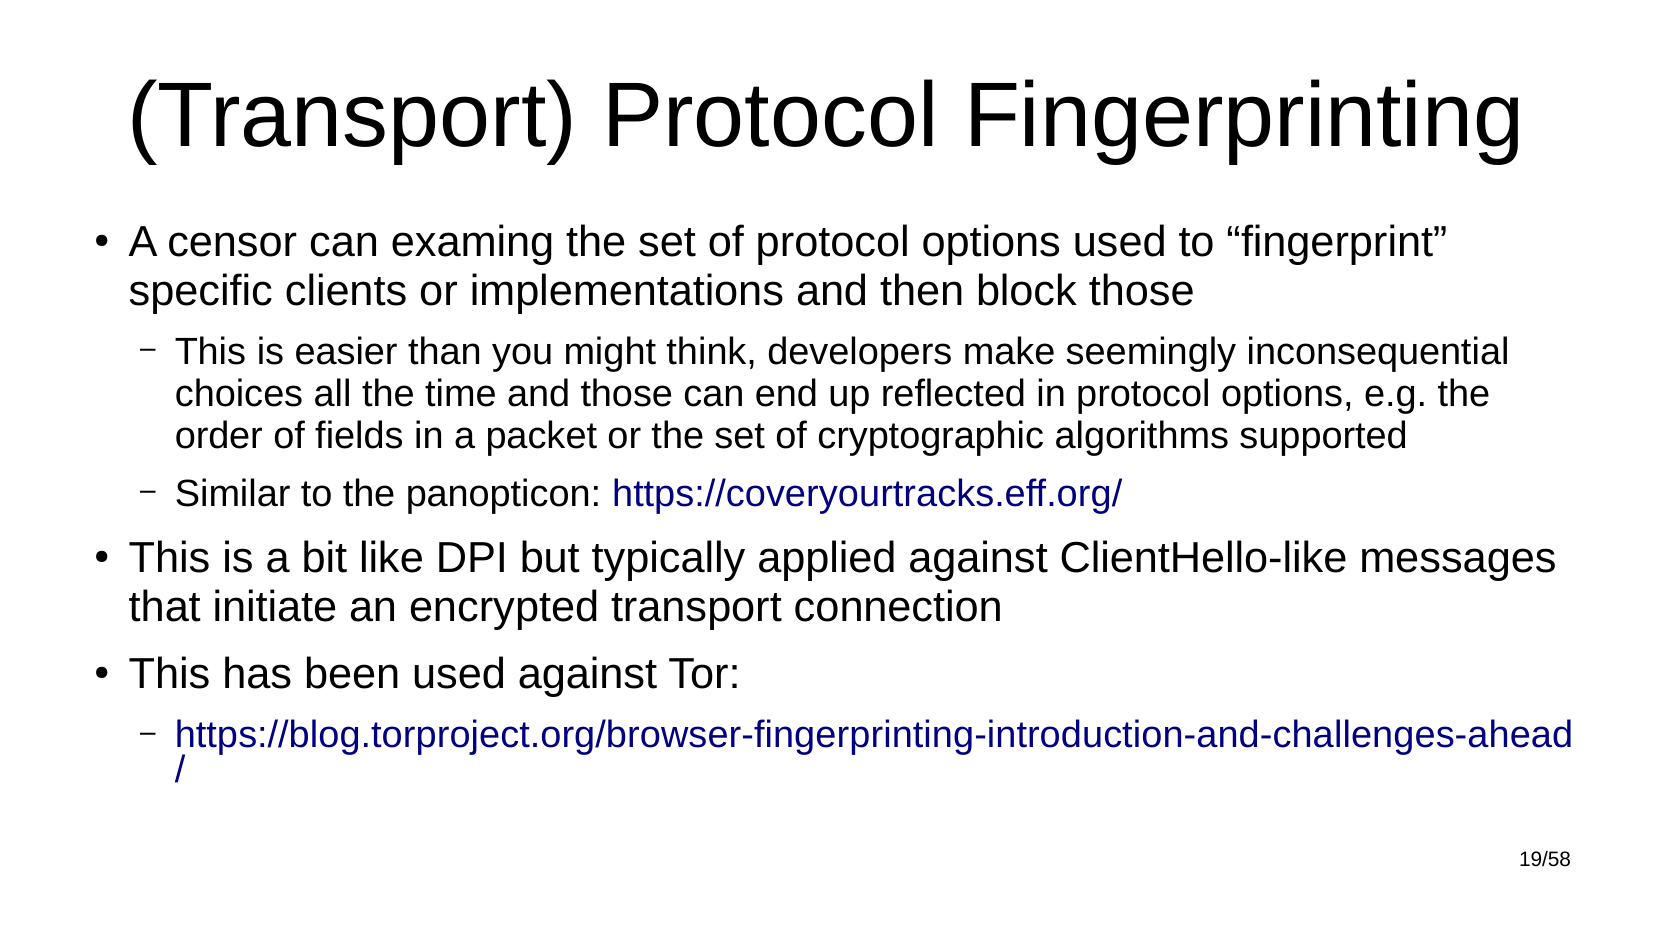

# (Transport) Protocol Fingerprinting
A censor can examing the set of protocol options used to “fingerprint” specific clients or implementations and then block those
This is easier than you might think, developers make seemingly inconsequential choices all the time and those can end up reflected in protocol options, e.g. the order of fields in a packet or the set of cryptographic algorithms supported
Similar to the panopticon: https://coveryourtracks.eff.org/
This is a bit like DPI but typically applied against ClientHello-like messages that initiate an encrypted transport connection
This has been used against Tor:
https://blog.torproject.org/browser-fingerprinting-introduction-and-challenges-ahead/
19